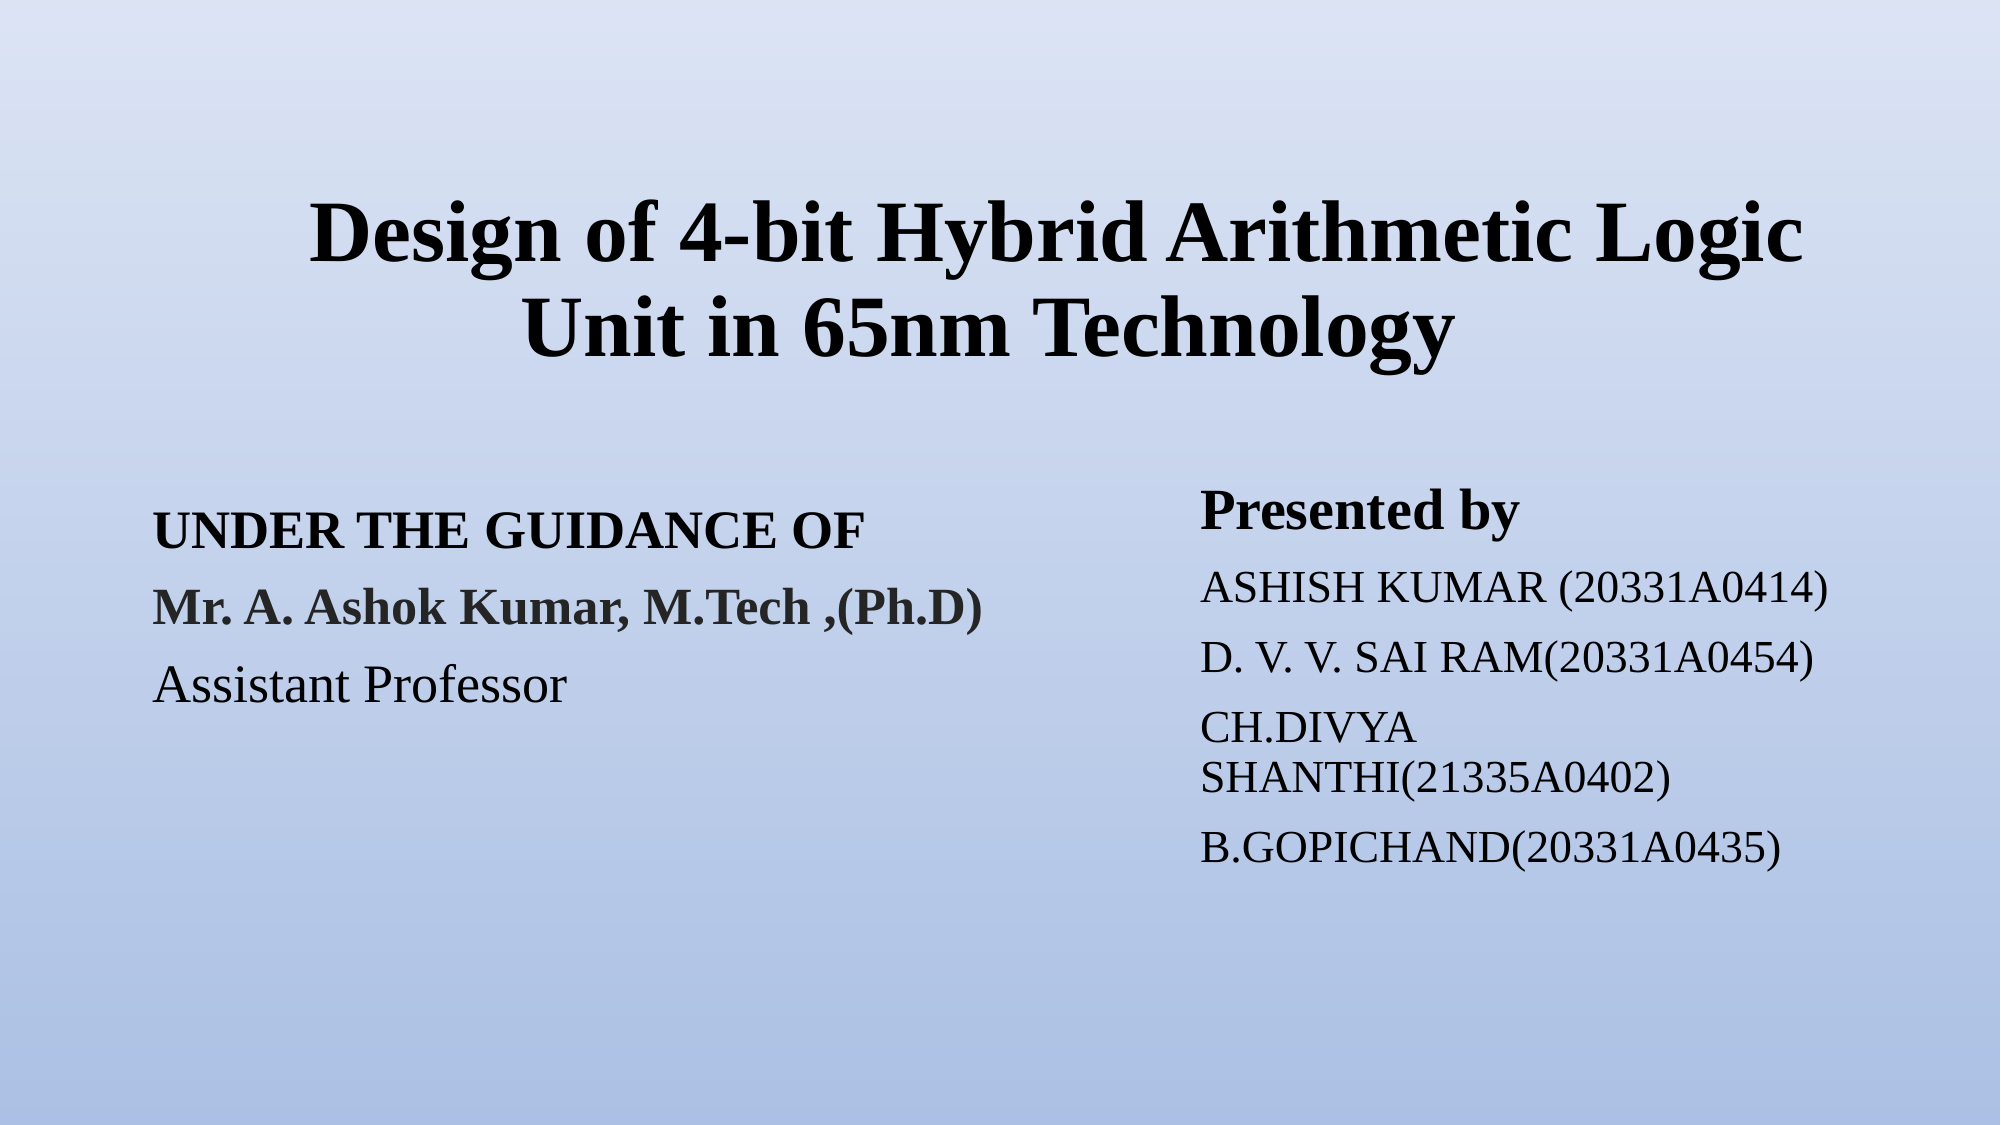

# Design of 4-bit Hybrid Arithmetic Logic Unit in 65nm Technology
Presented by
ASHISH KUMAR (20331A0414)
D. V. V. SAI RAM(20331A0454)
CH.DIVYA SHANTHI(21335A0402)
B.GOPICHAND(20331A0435)
UNDER THE GUIDANCE OF
Mr. A. Ashok Kumar, M.Tech ,(Ph.D)
Assistant Professor